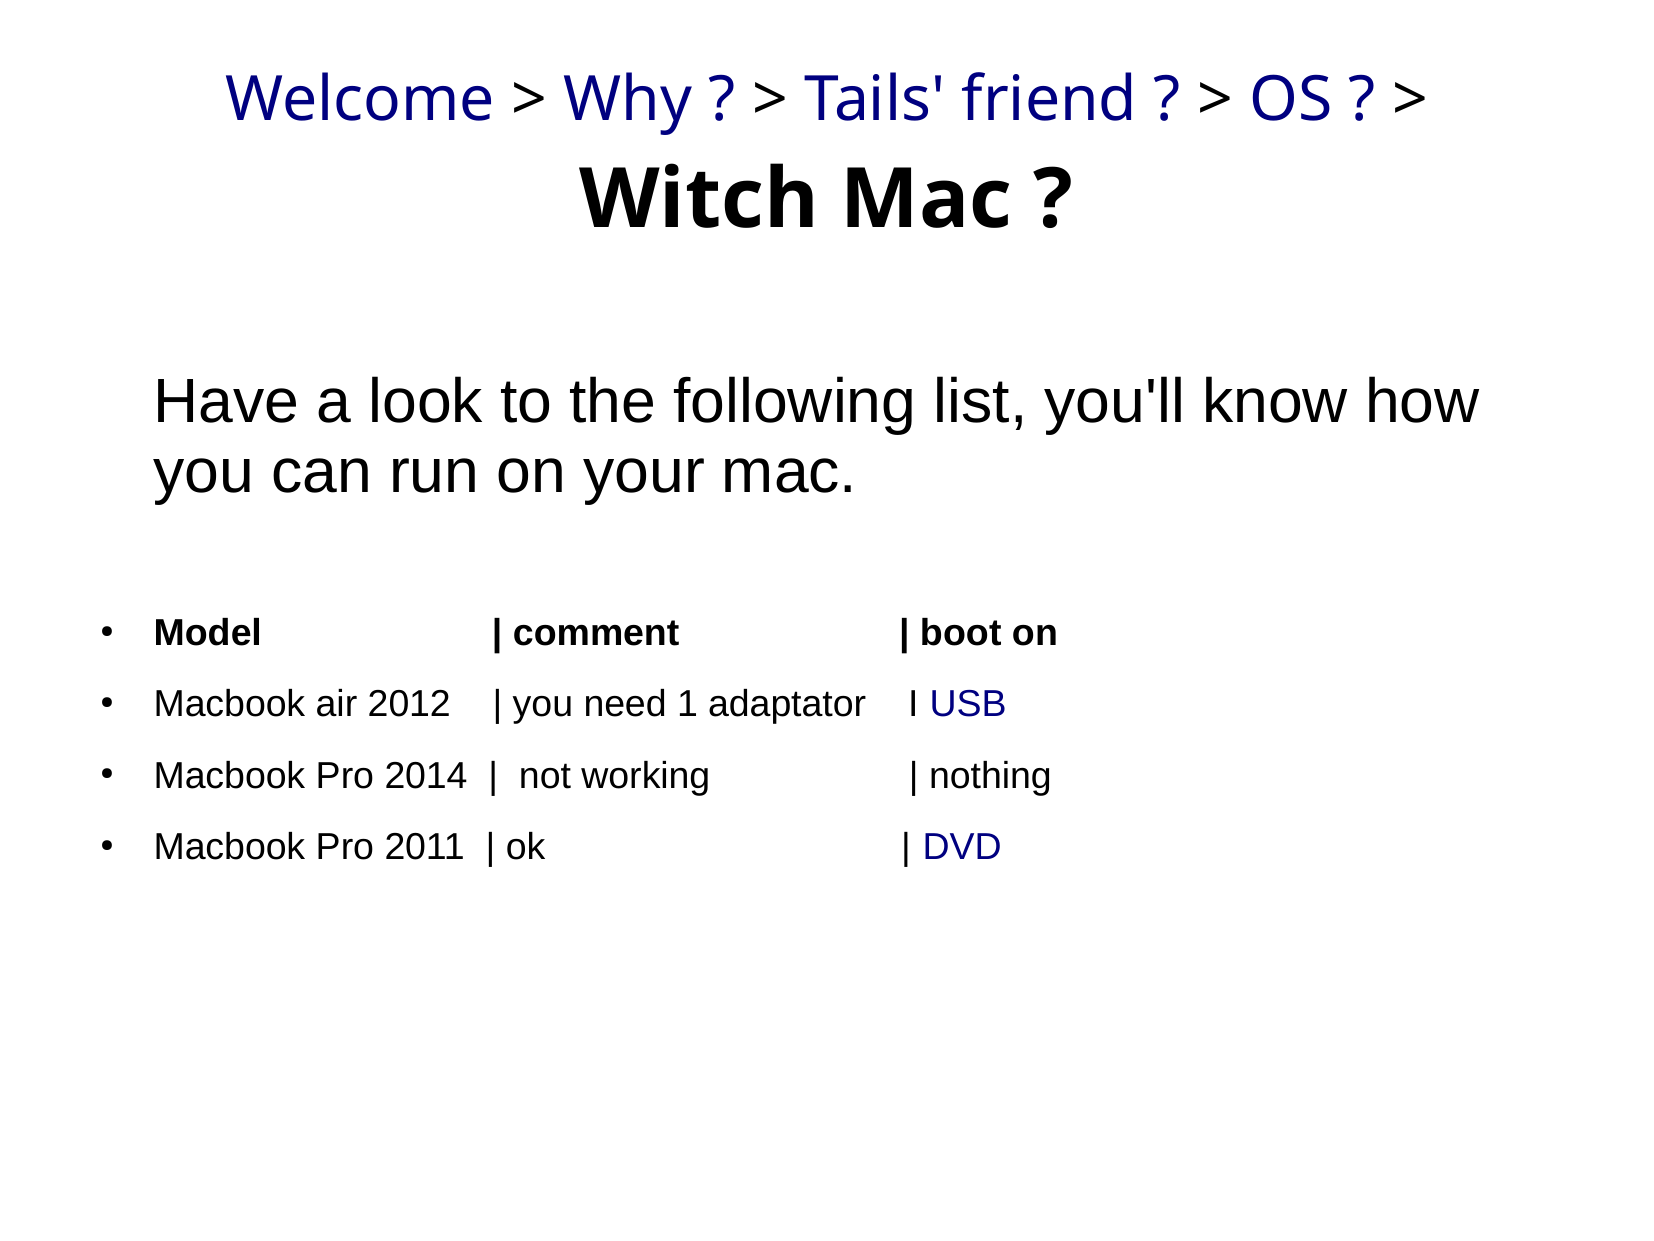

# Welcome > Why ? > Tails' friend ? > OS ? > Witch Mac ?
Have a look to the following list, you'll know how you can run on your mac.
Model | comment | boot on
Macbook air 2012 | you need 1 adaptator I USB
Macbook Pro 2014 | not working | nothing
Macbook Pro 2011 | ok | DVD